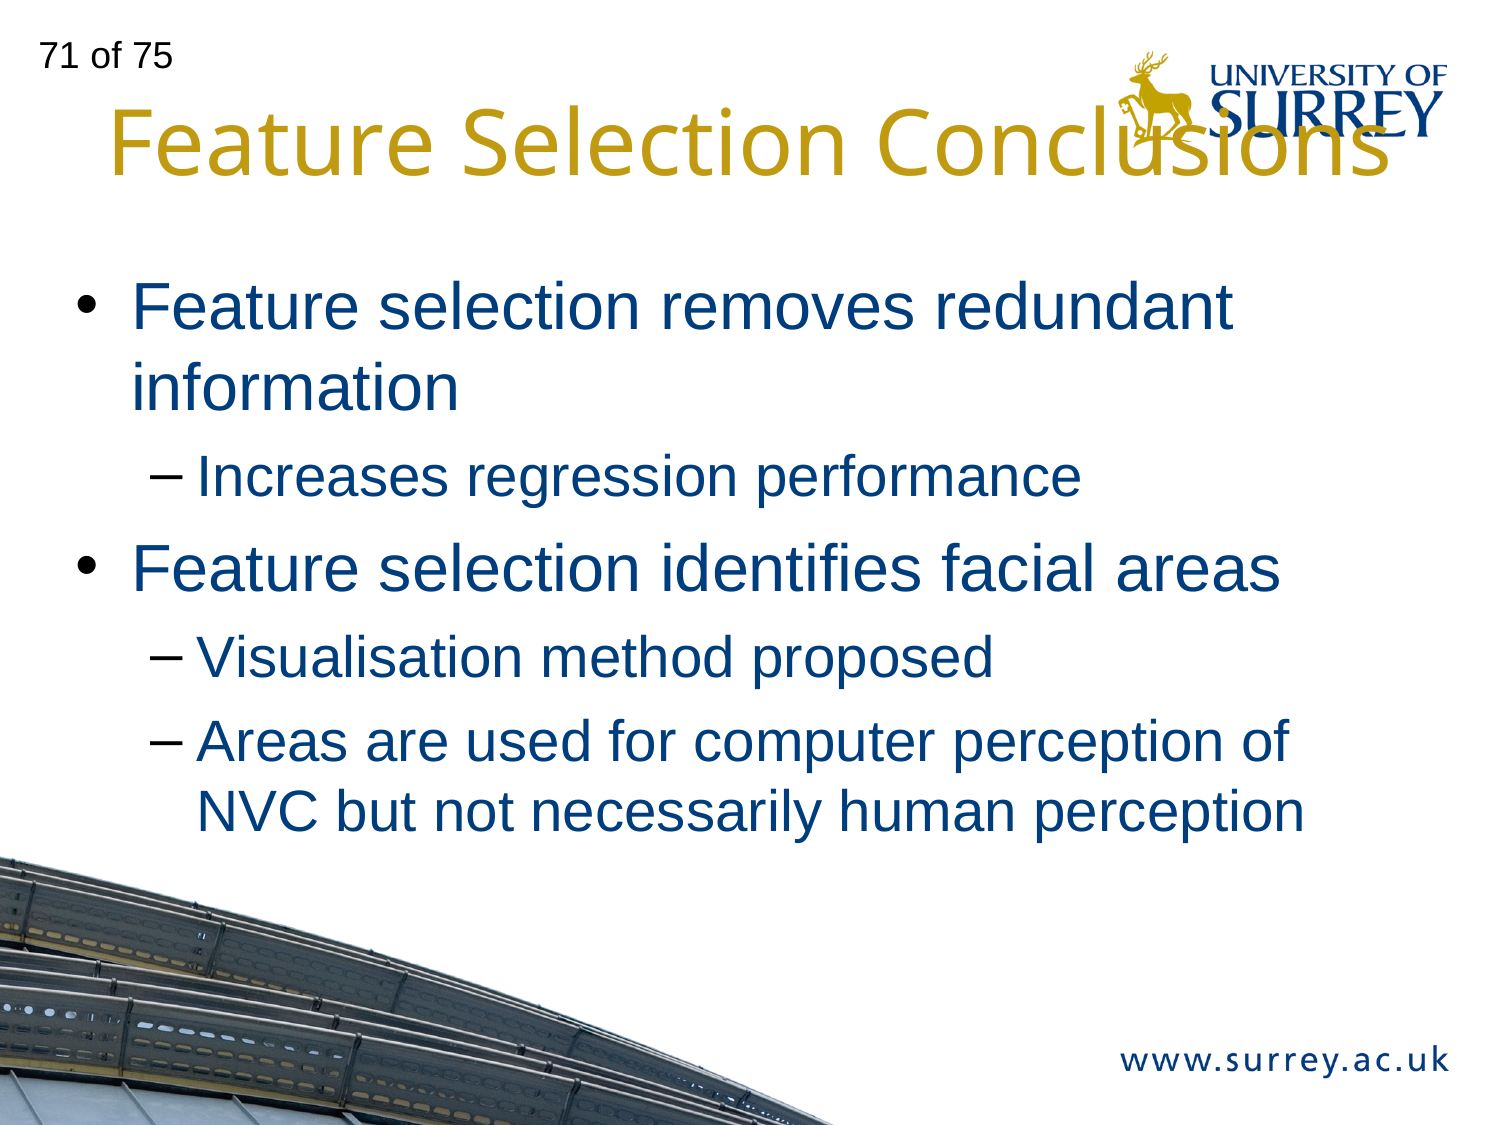

# Feature Selection Conclusions
Feature selection removes redundant information
Increases regression performance
Feature selection identifies facial areas
Visualisation method proposed
Areas are used for computer perception of NVC but not necessarily human perception